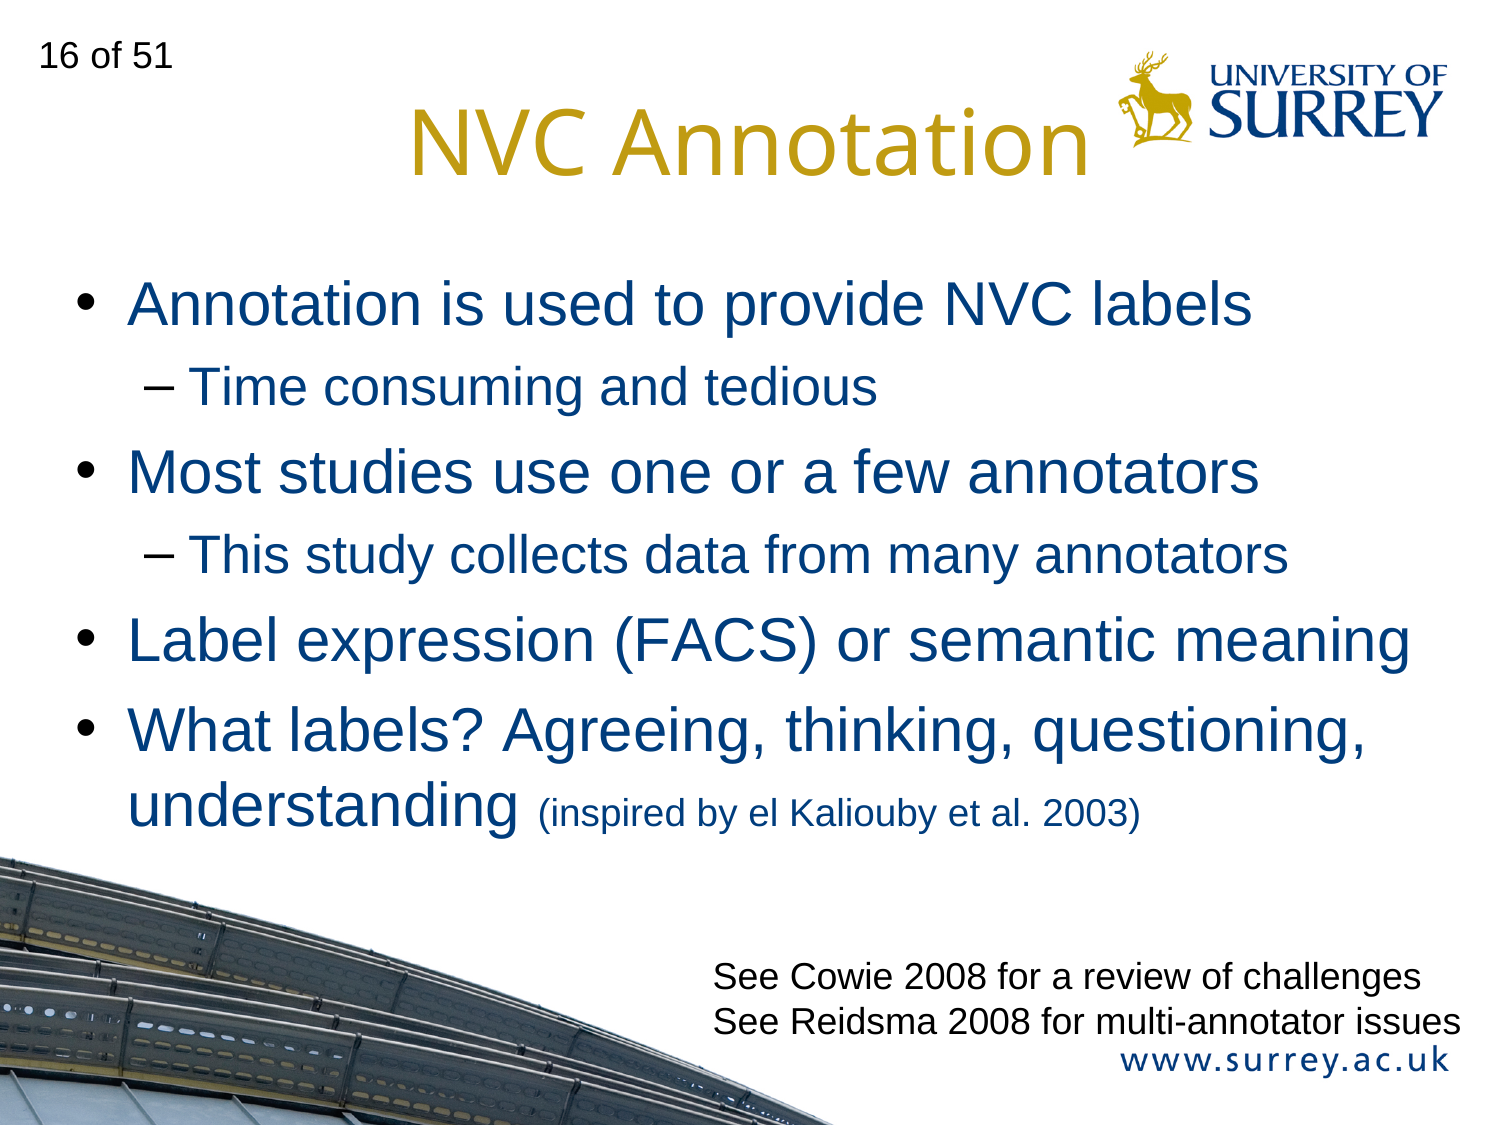

# NVC Annotation
Annotation is used to provide NVC labels
Time consuming and tedious
Most studies use one or a few annotators
This study collects data from many annotators
Label expression (FACS) or semantic meaning
What labels? Agreeing, thinking, questioning, understanding (inspired by el Kaliouby et al. 2003)
See Cowie 2008 for a review of challenges
See Reidsma 2008 for multi-annotator issues